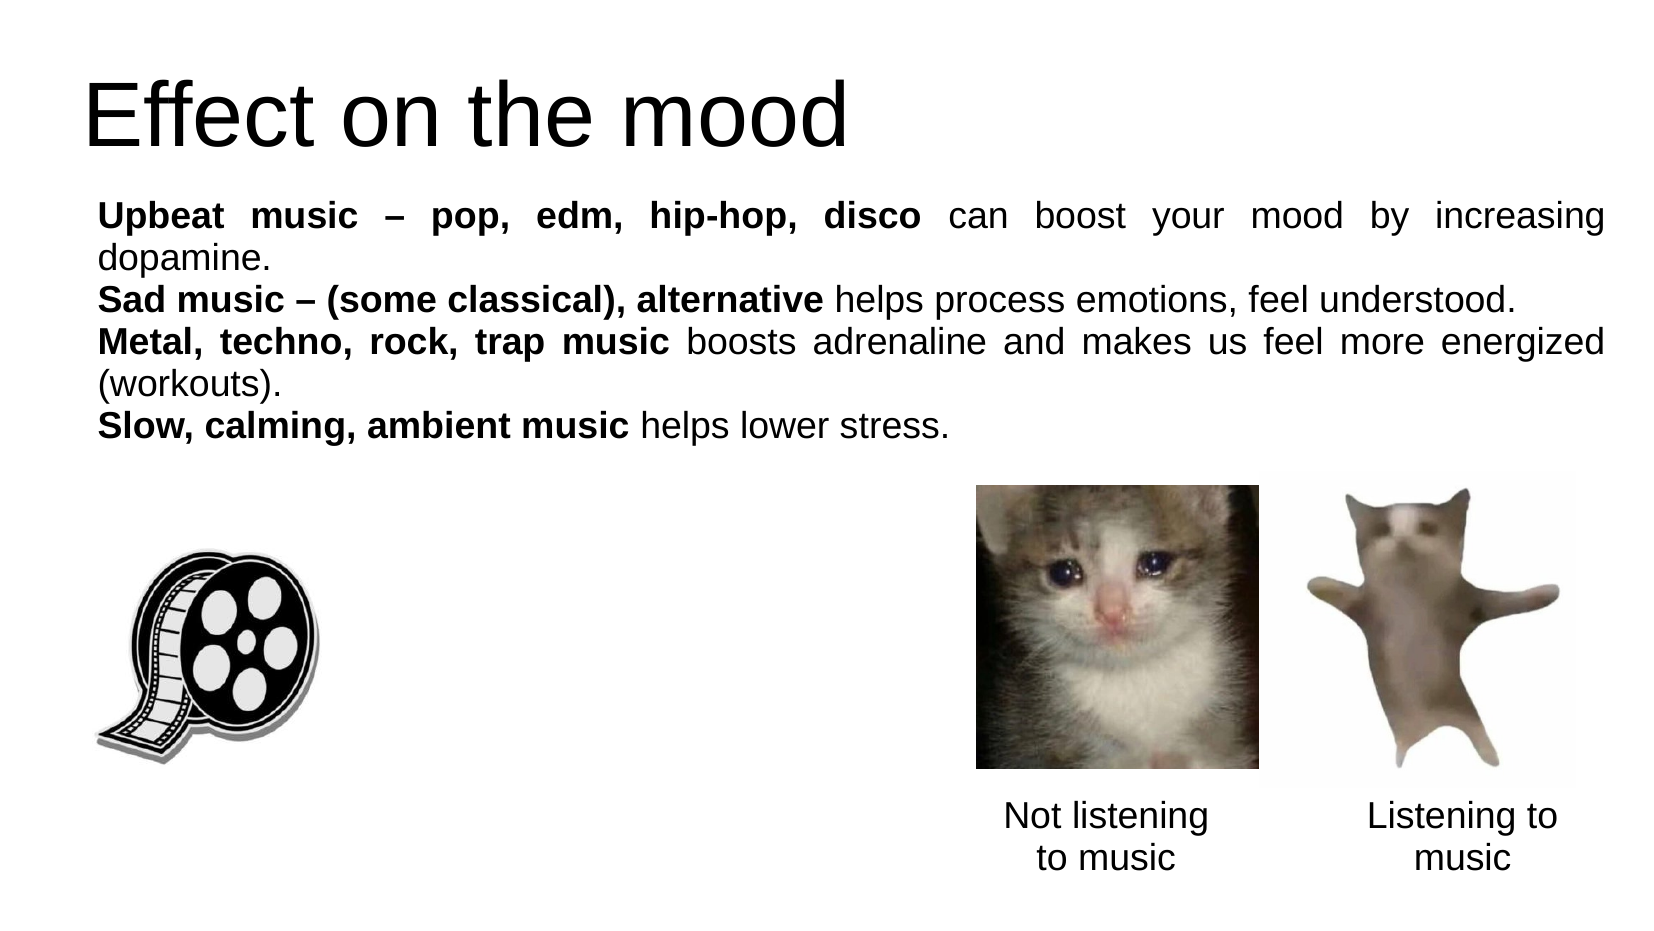

# Effect on the mood
Upbeat music – pop, edm, hip-hop, disco can boost your mood by increasing dopamine.
Sad music – (some classical), alternative helps process emotions, feel understood.
Metal, techno, rock, trap music boosts adrenaline and makes us feel more energized (workouts).
Slow, calming, ambient music helps lower stress.
Not listening to music
Listening to music